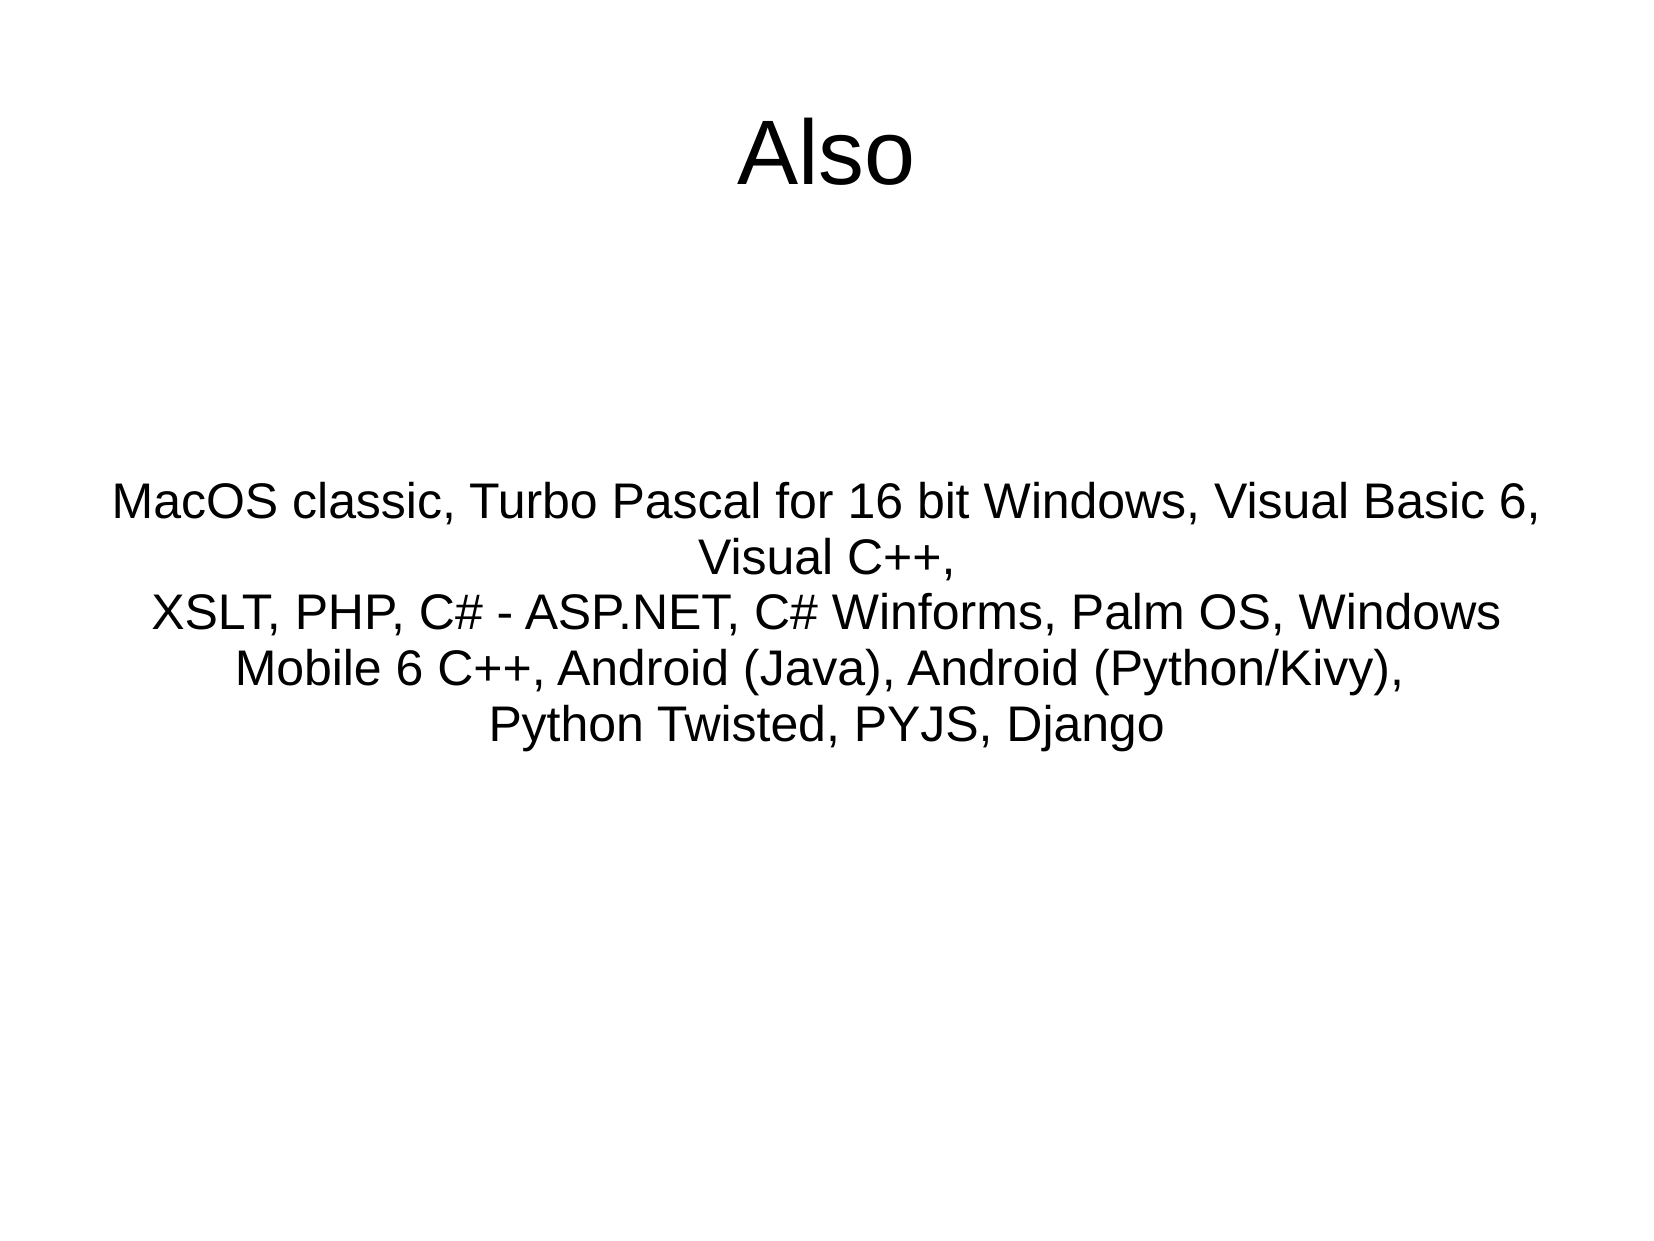

# Also
MacOS classic, Turbo Pascal for 16 bit Windows, Visual Basic 6, Visual C++,
XSLT, PHP, C# - ASP.NET, C# Winforms, Palm OS, Windows Mobile 6 C++, Android (Java), Android (Python/Kivy),
Python Twisted, PYJS, Django